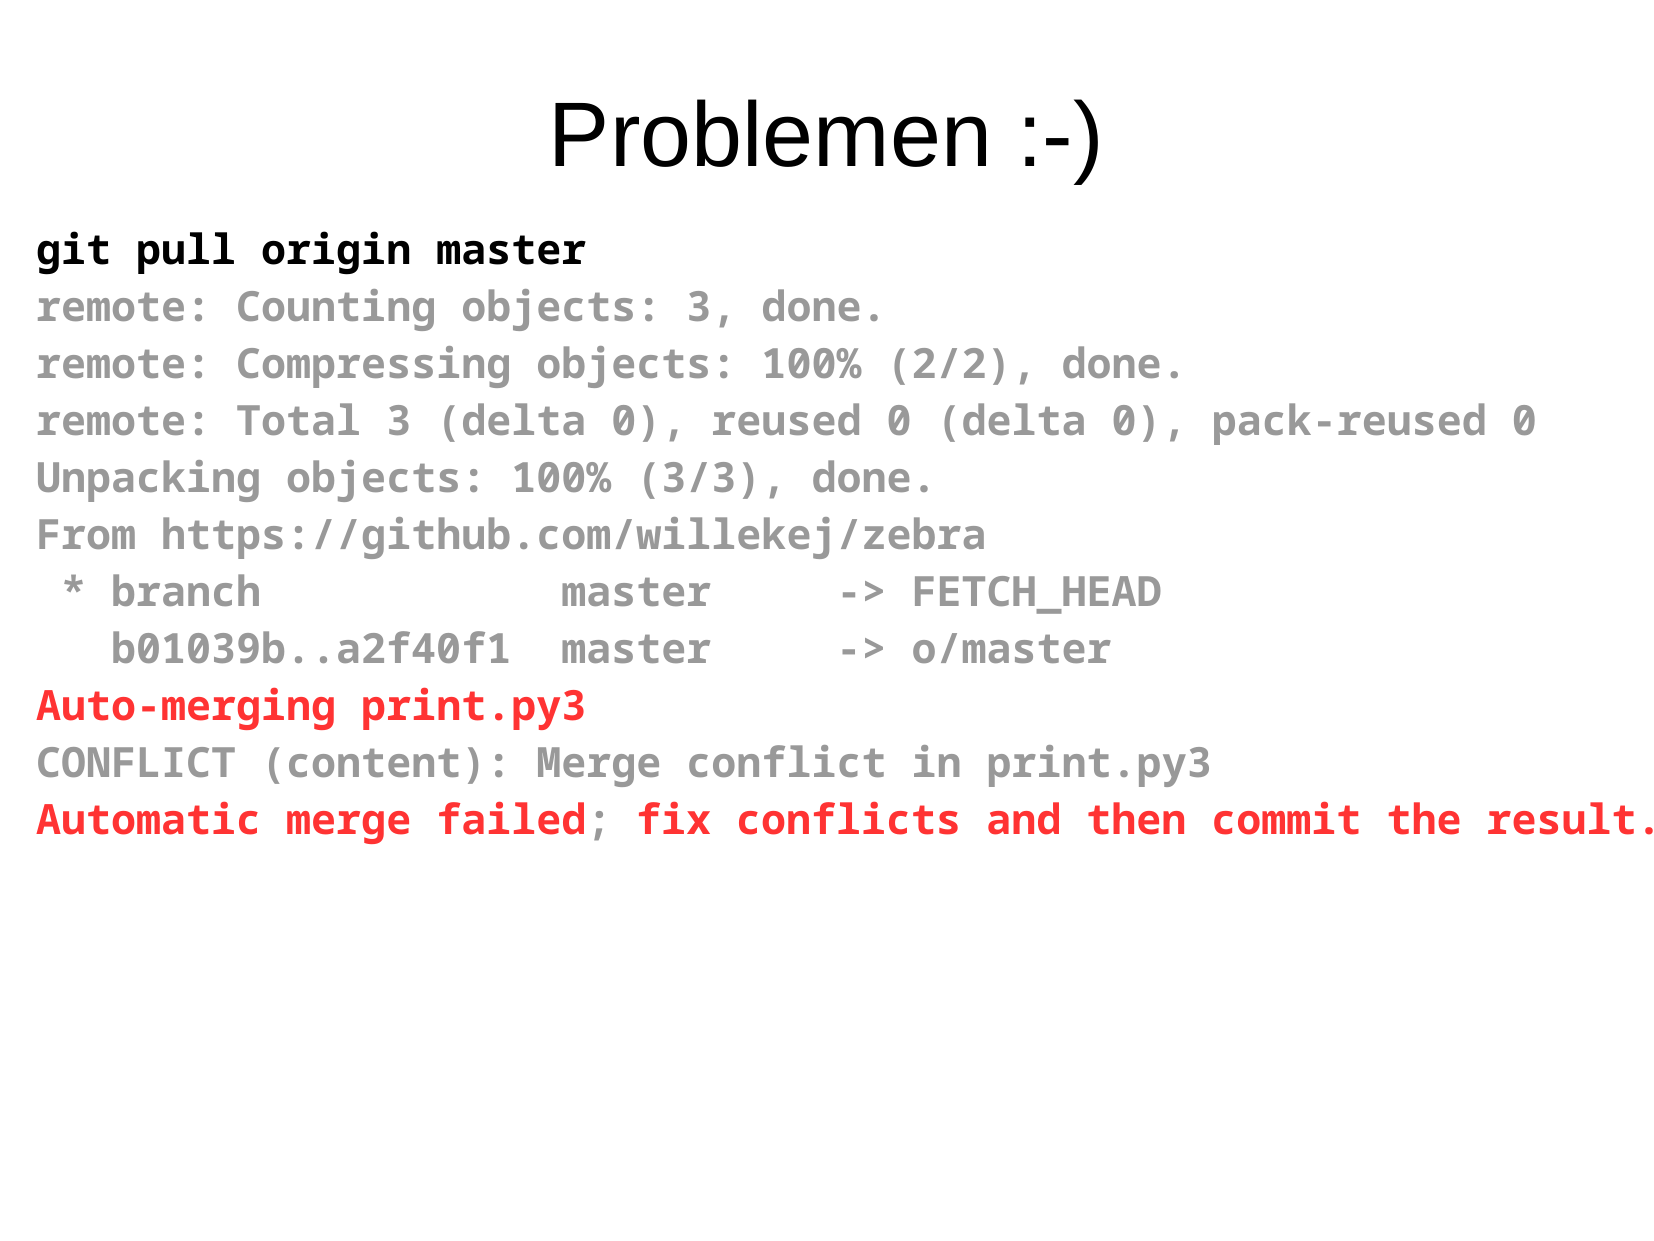

# Problemen :-)
git pull origin master
remote: Counting objects: 3, done.
remote: Compressing objects: 100% (2/2), done.
remote: Total 3 (delta 0), reused 0 (delta 0), pack-reused 0
Unpacking objects: 100% (3/3), done.
From https://github.com/willekej/zebra
 * branch master -> FETCH_HEAD
 b01039b..a2f40f1 master -> o/master
Auto-merging print.py3
CONFLICT (content): Merge conflict in print.py3
Automatic merge failed; fix conflicts and then commit the result.